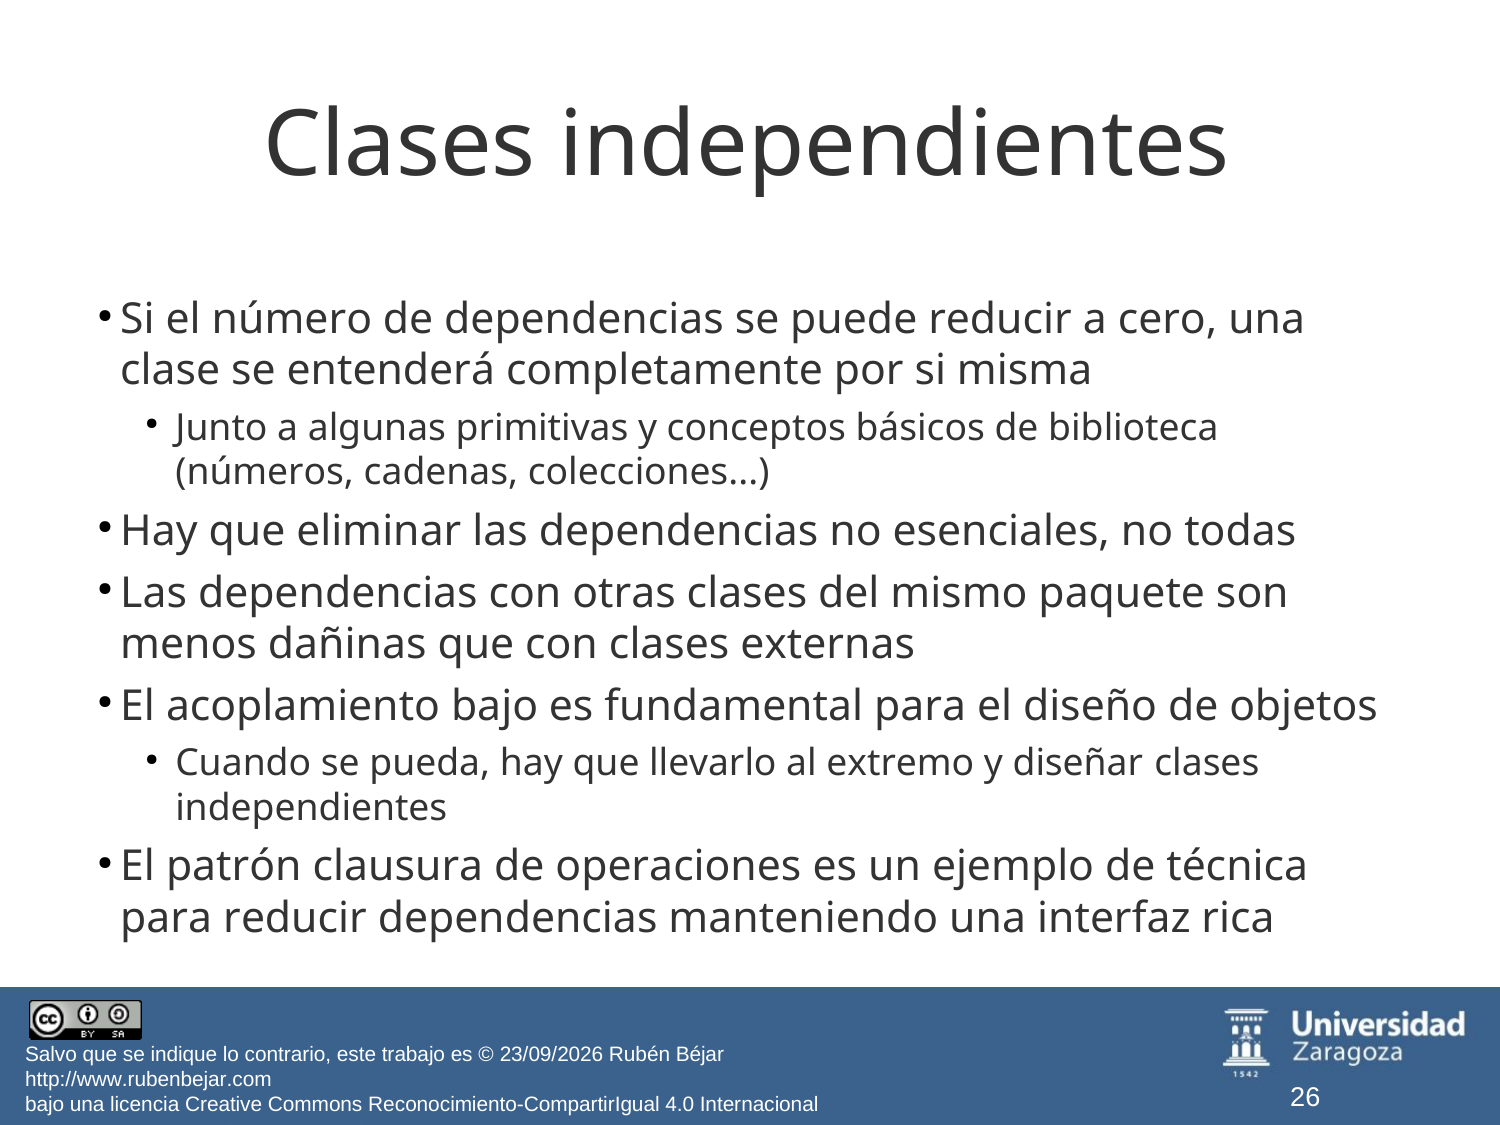

# Clases independientes
Si el número de dependencias se puede reducir a cero, una clase se entenderá completamente por si misma
Junto a algunas primitivas y conceptos básicos de biblioteca (números, cadenas, colecciones...)
Hay que eliminar las dependencias no esenciales, no todas
Las dependencias con otras clases del mismo paquete son menos dañinas que con clases externas
El acoplamiento bajo es fundamental para el diseño de objetos
Cuando se pueda, hay que llevarlo al extremo y diseñar clases independientes
El patrón clausura de operaciones es un ejemplo de técnica para reducir dependencias manteniendo una interfaz rica